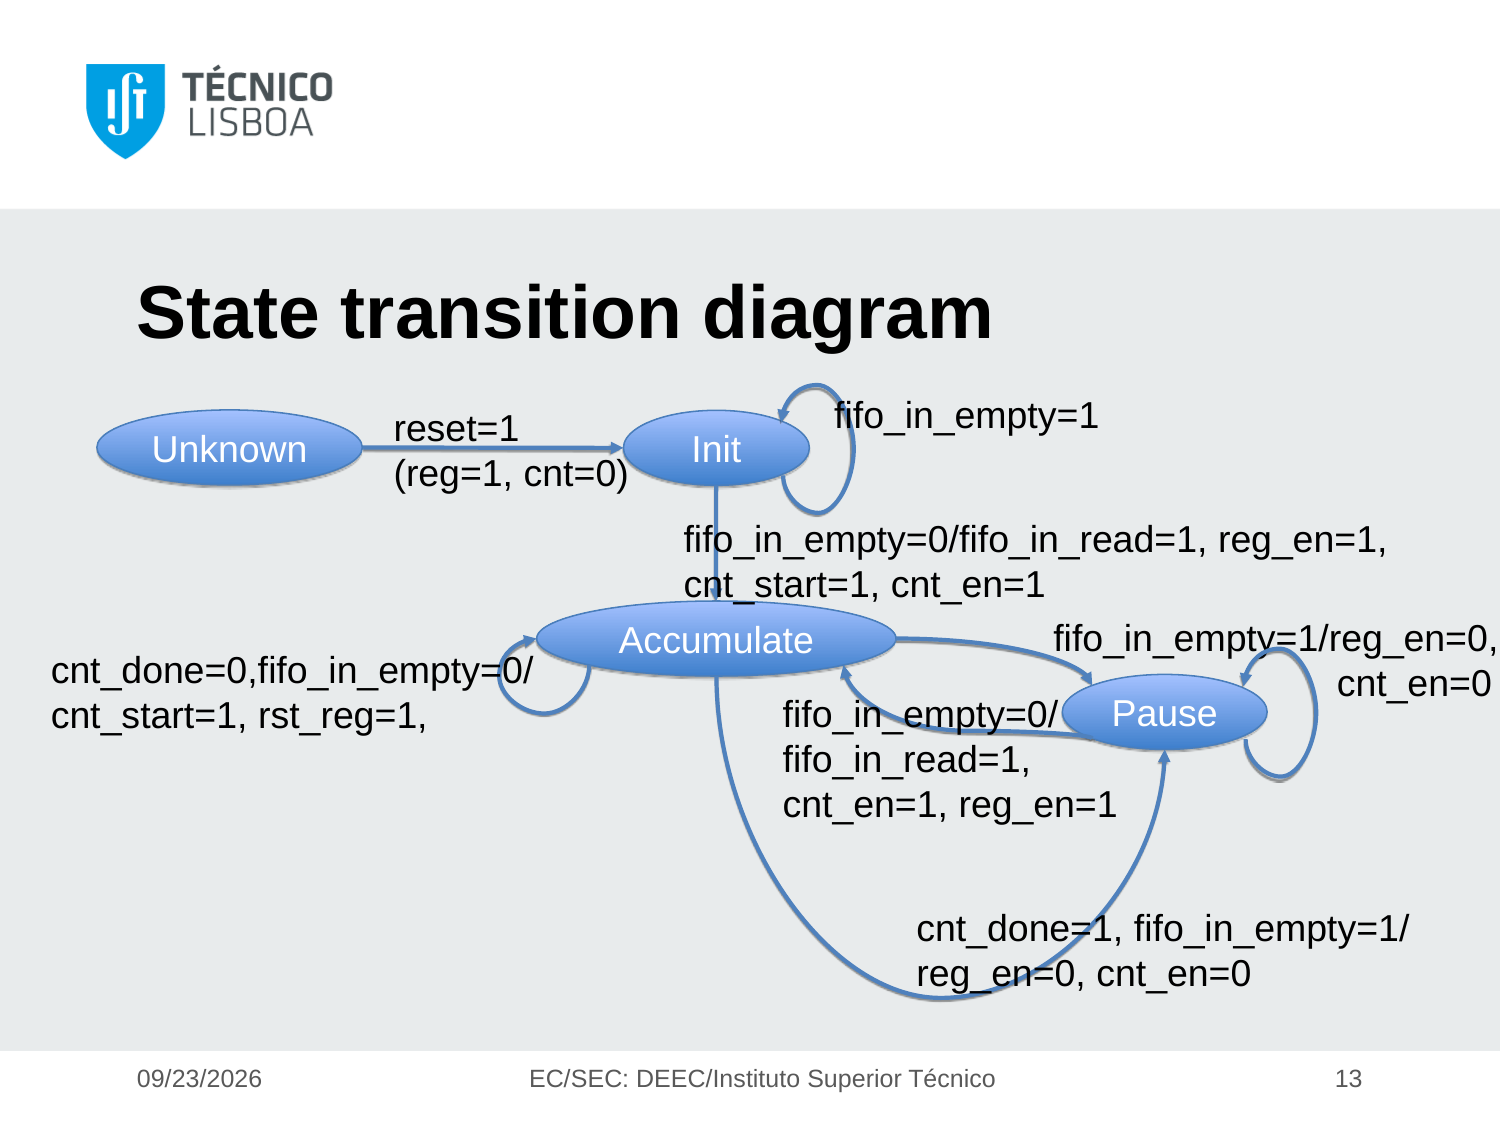

# State transition diagram
fifo_in_empty=1
reset=1
(reg=1, cnt=0)
Unknown
Init
fifo_in_empty=0/fifo_in_read=1, reg_en=1,
cnt_start=1, cnt_en=1
Accumulate
fifo_in_empty=1/reg_en=0,
 cnt_en=0
cnt_done=0,fifo_in_empty=0/
cnt_start=1, rst_reg=1,
Pause
fifo_in_empty=0/
fifo_in_read=1,
cnt_en=1, reg_en=1
cnt_done=1, fifo_in_empty=1/
reg_en=0, cnt_en=0
EC/SEC: DEEC/Instituto Superior Técnico